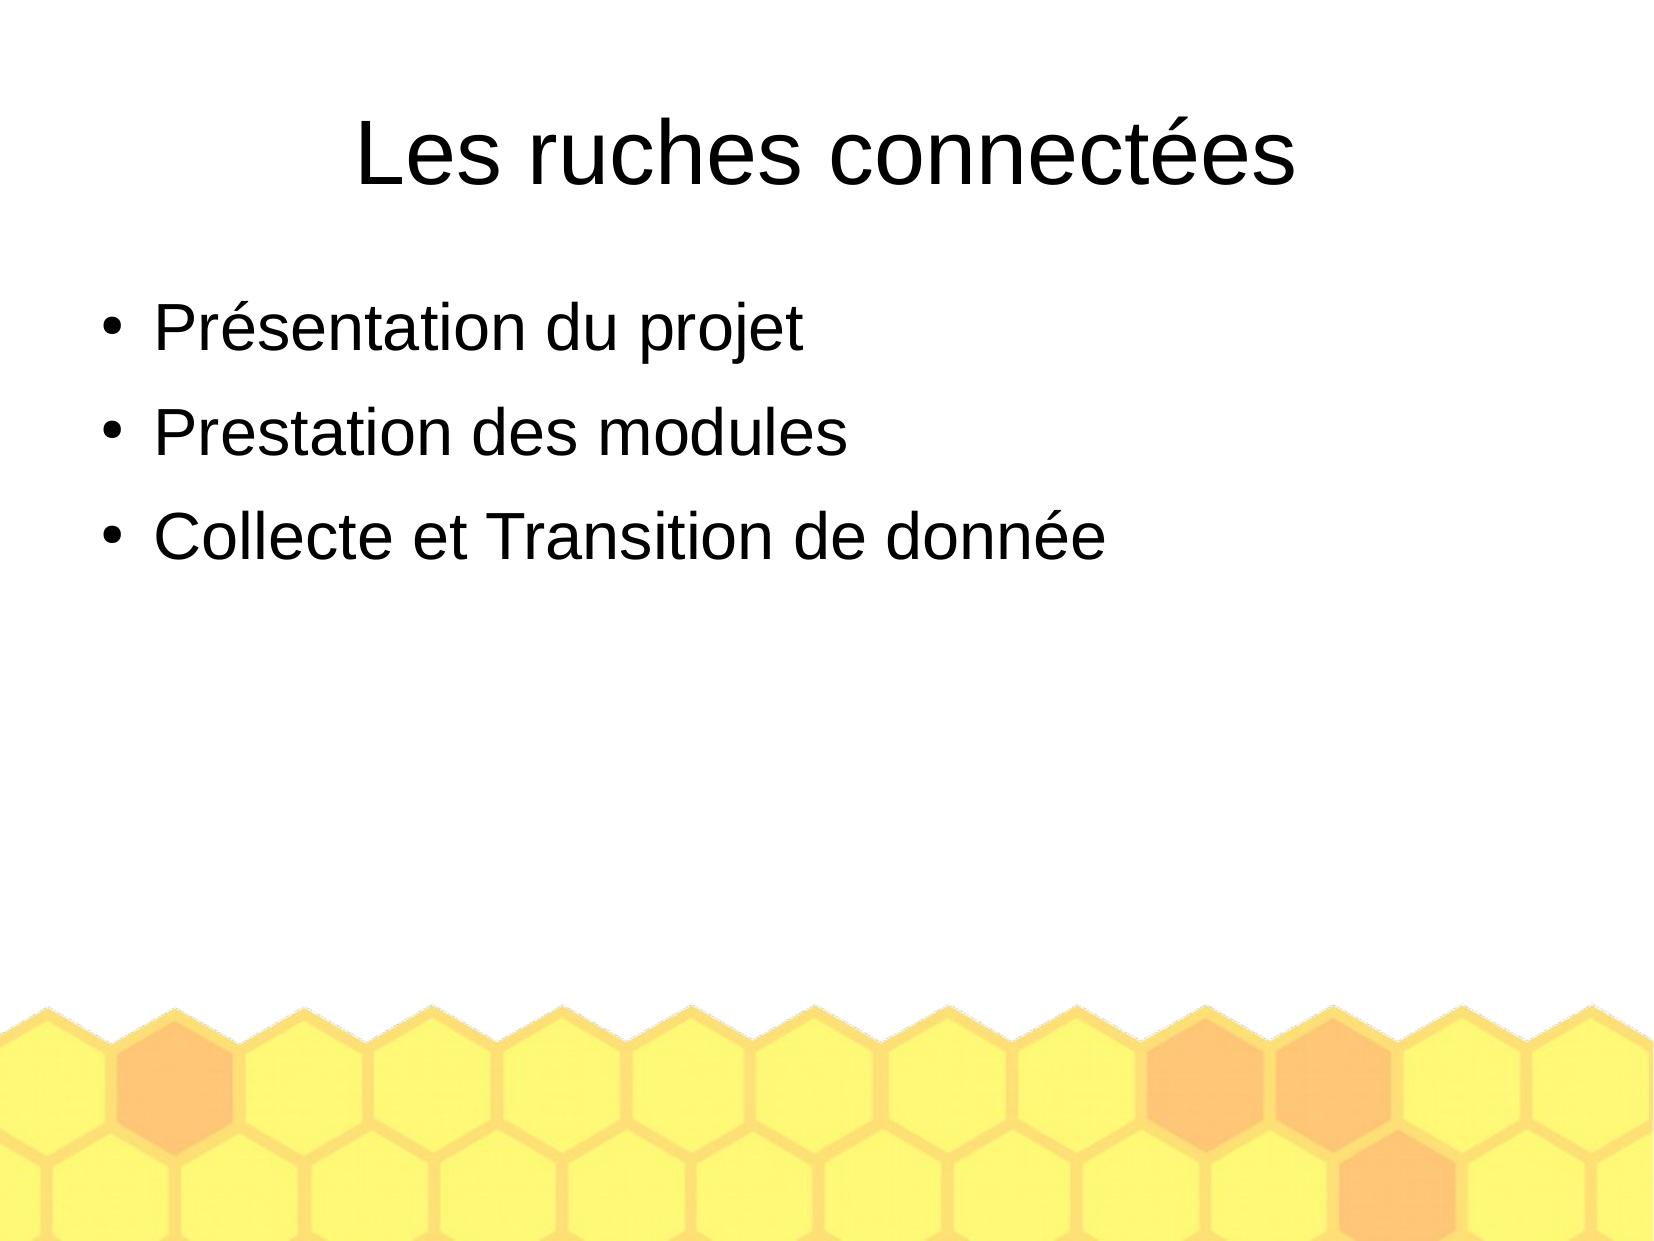

# Les ruches connectées
Présentation du projet
Prestation des modules
Collecte et Transition de donnée